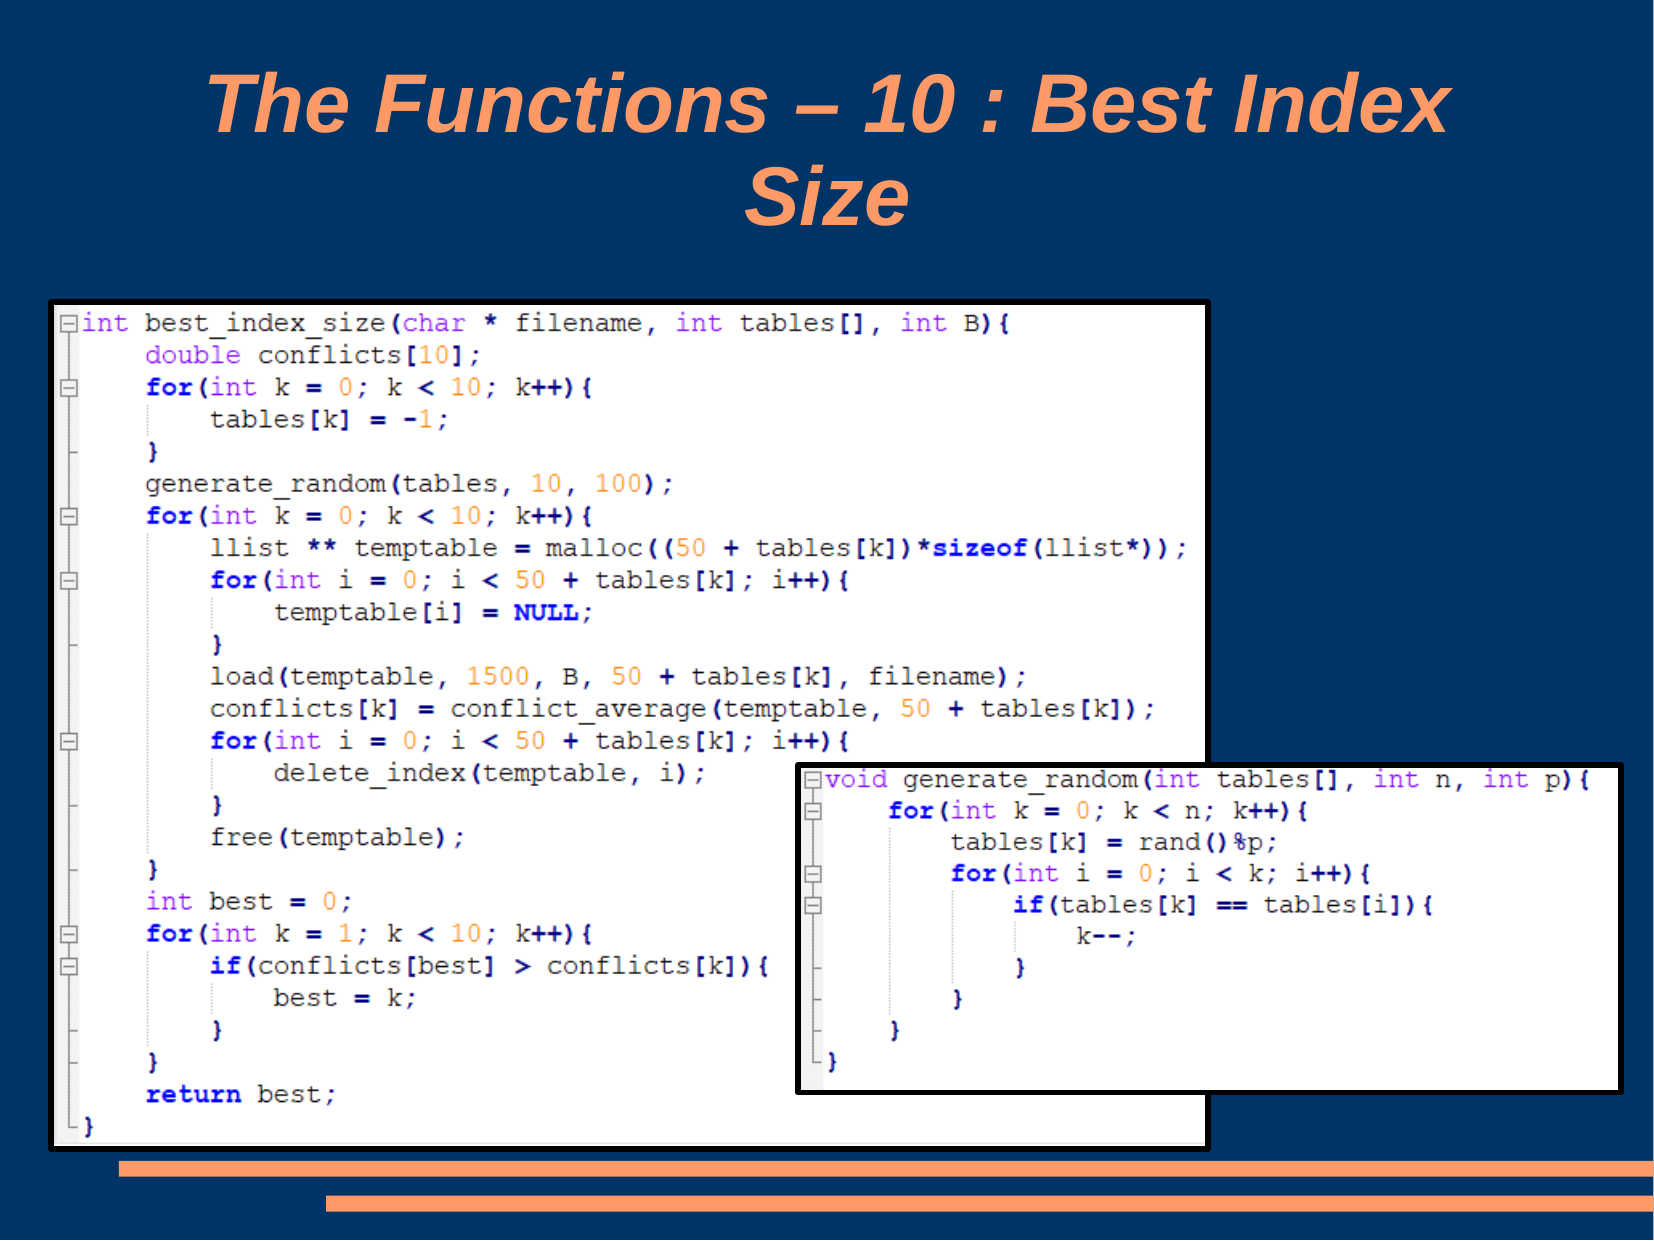

# The Functions – 10 : Best Index Size